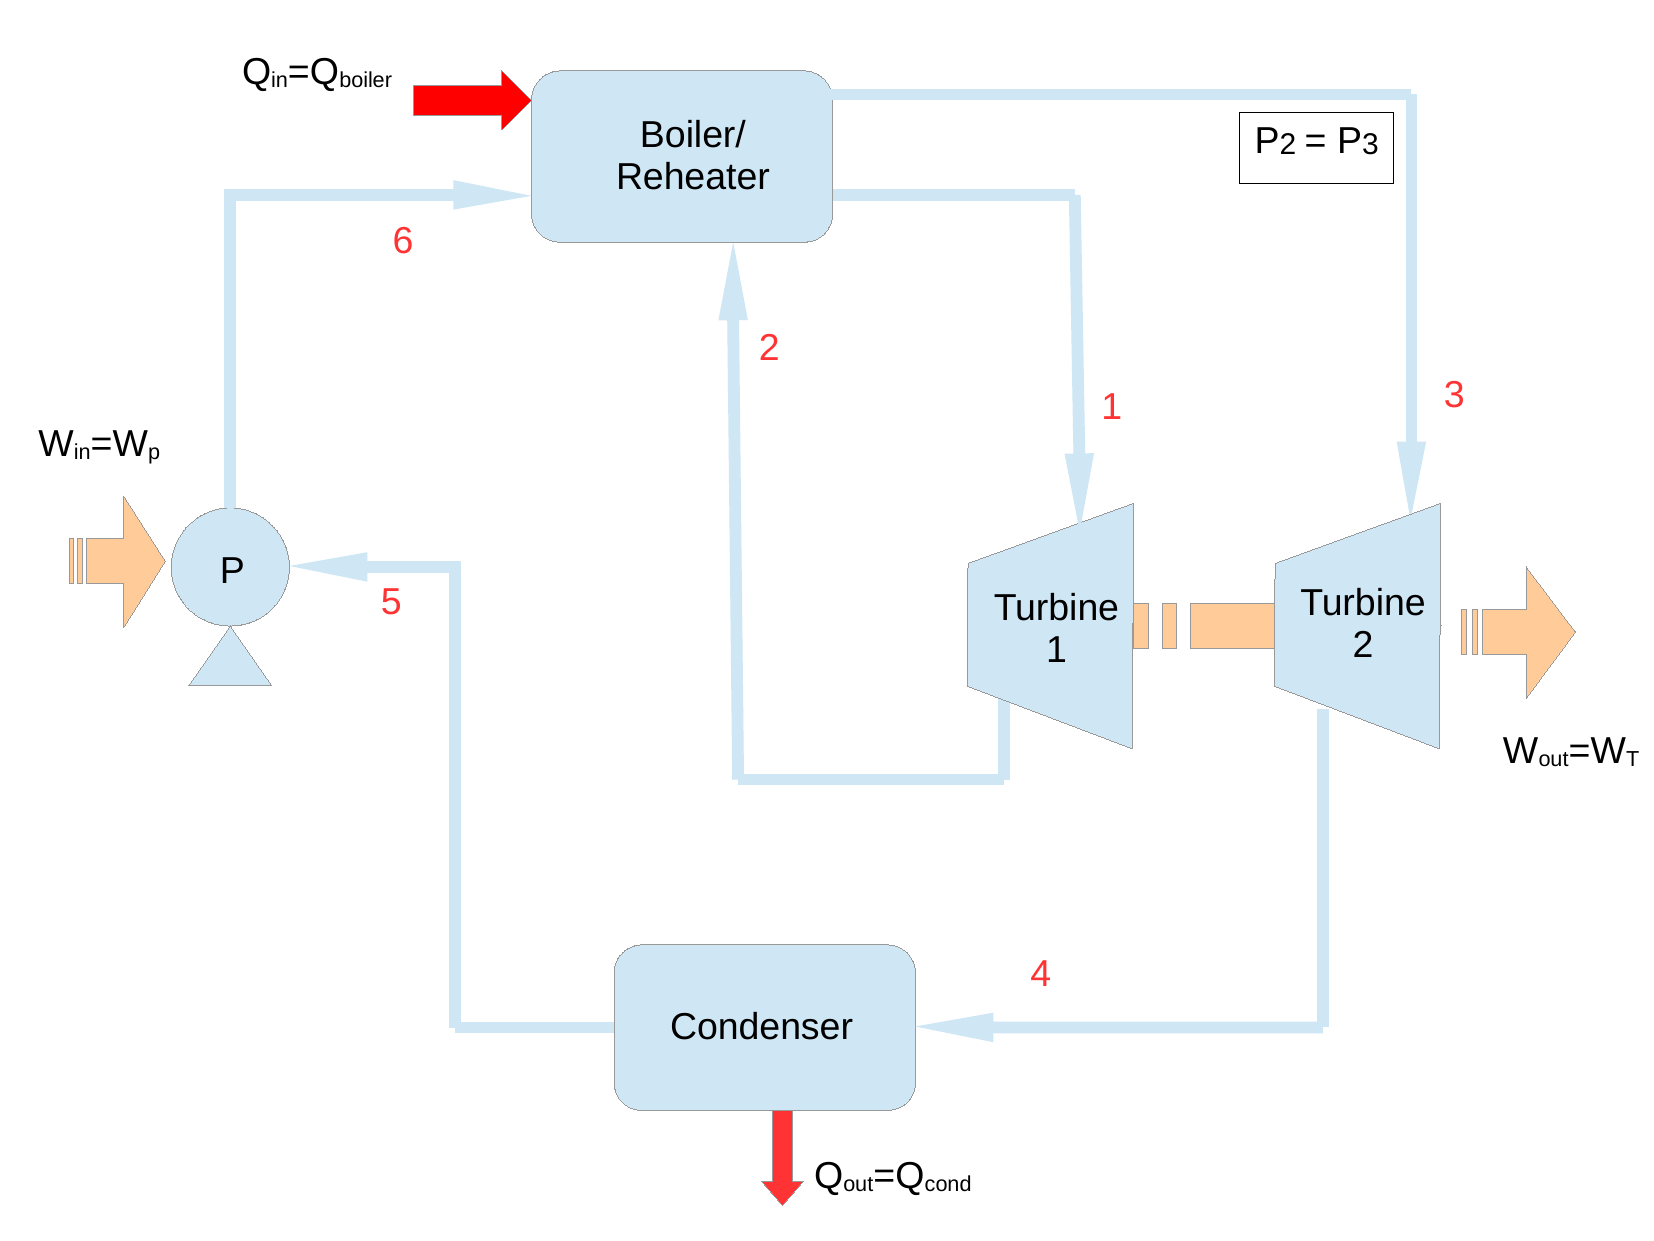

Qin=Qboiler
Boiler/
Reheater
P2 = P3
6
2
3
1
Win=Wp
P
5
Turbine
2
Turbine
1
Wout=WT
4
Condenser
Qout=Qcond